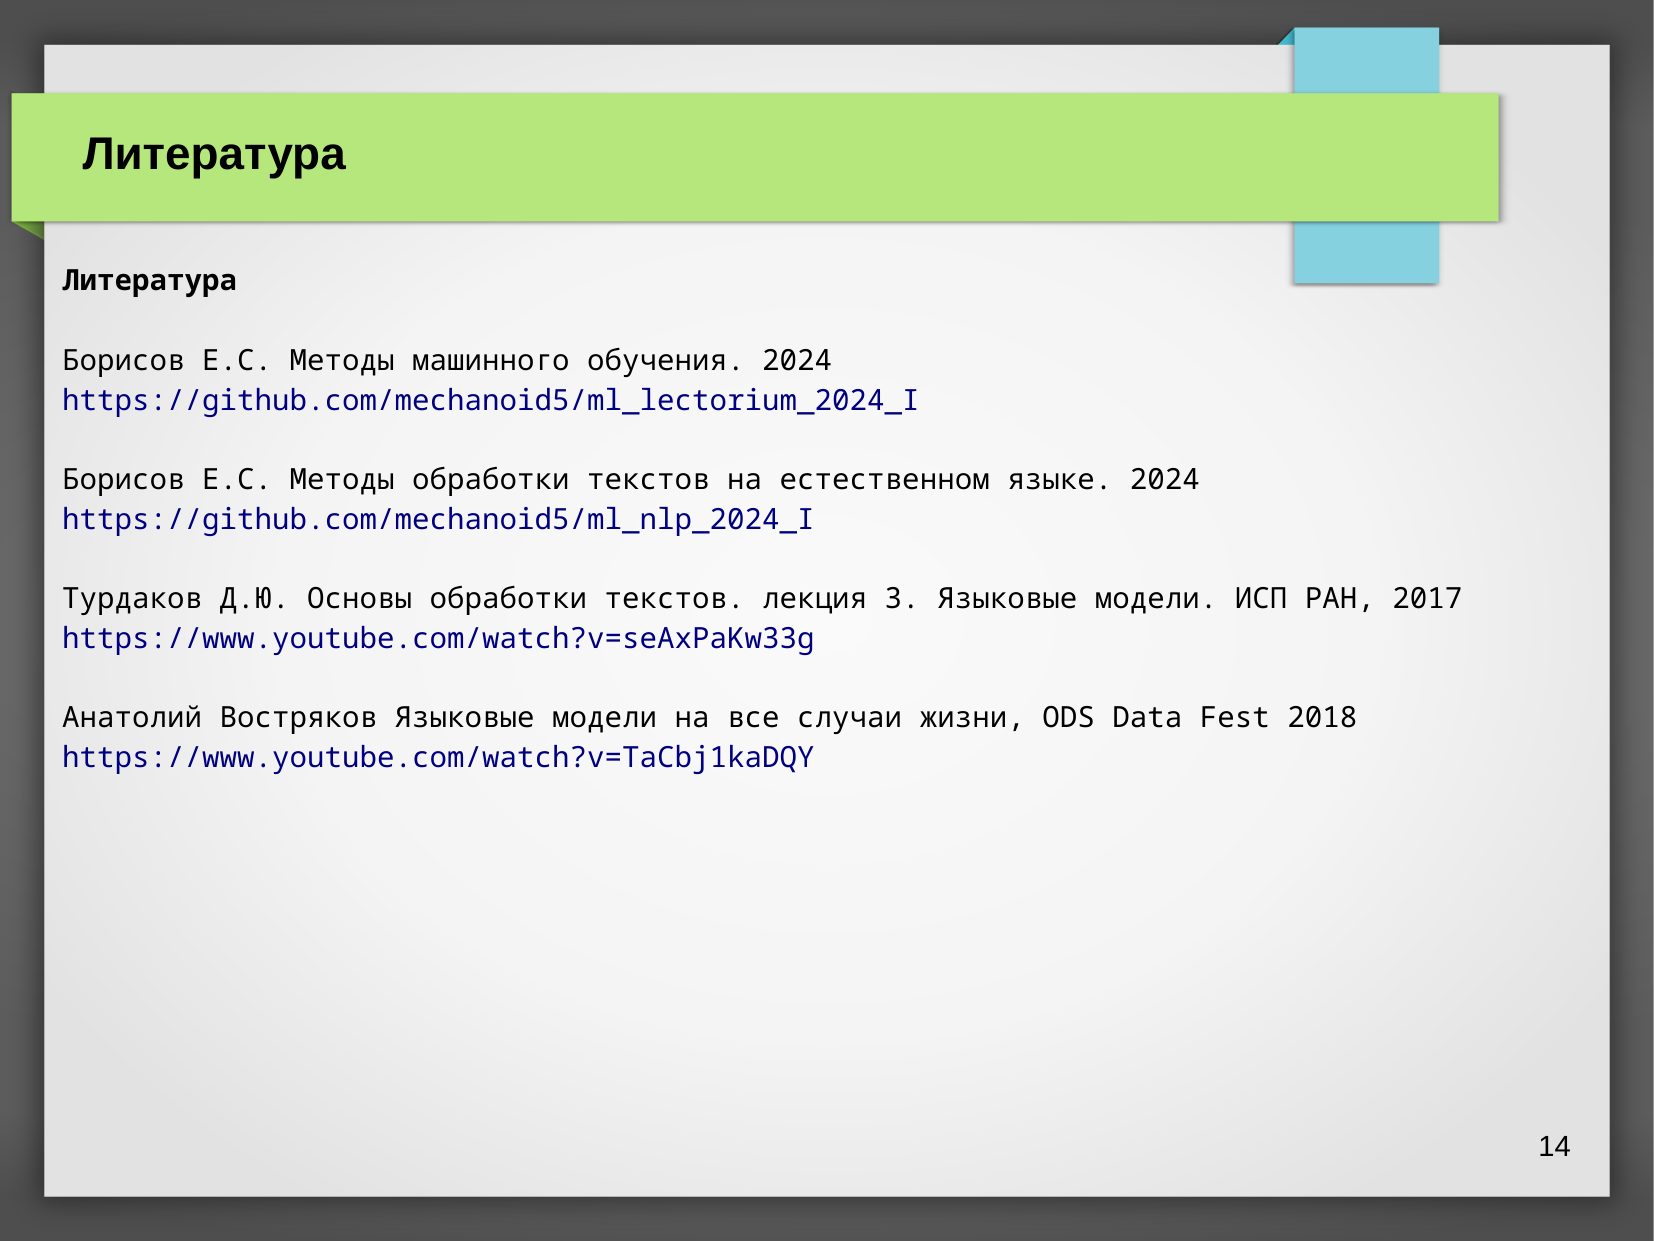

# Литература
Литература
Борисов Е.С. Методы машинного обучения. 2024
https://github.com/mechanoid5/ml_lectorium_2024_I
Борисов Е.С. Методы обработки текстов на естественном языке. 2024
https://github.com/mechanoid5/ml_nlp_2024_I
Турдаков Д.Ю. Основы обработки текстов. лекция 3. Языковые модели. ИСП РАН, 2017
https://www.youtube.com/watch?v=seAxPaKw33g
Анатолий Востряков Языковые модели на все случаи жизни, ODS Data Fest 2018
https://www.youtube.com/watch?v=TaCbj1kaDQY
14